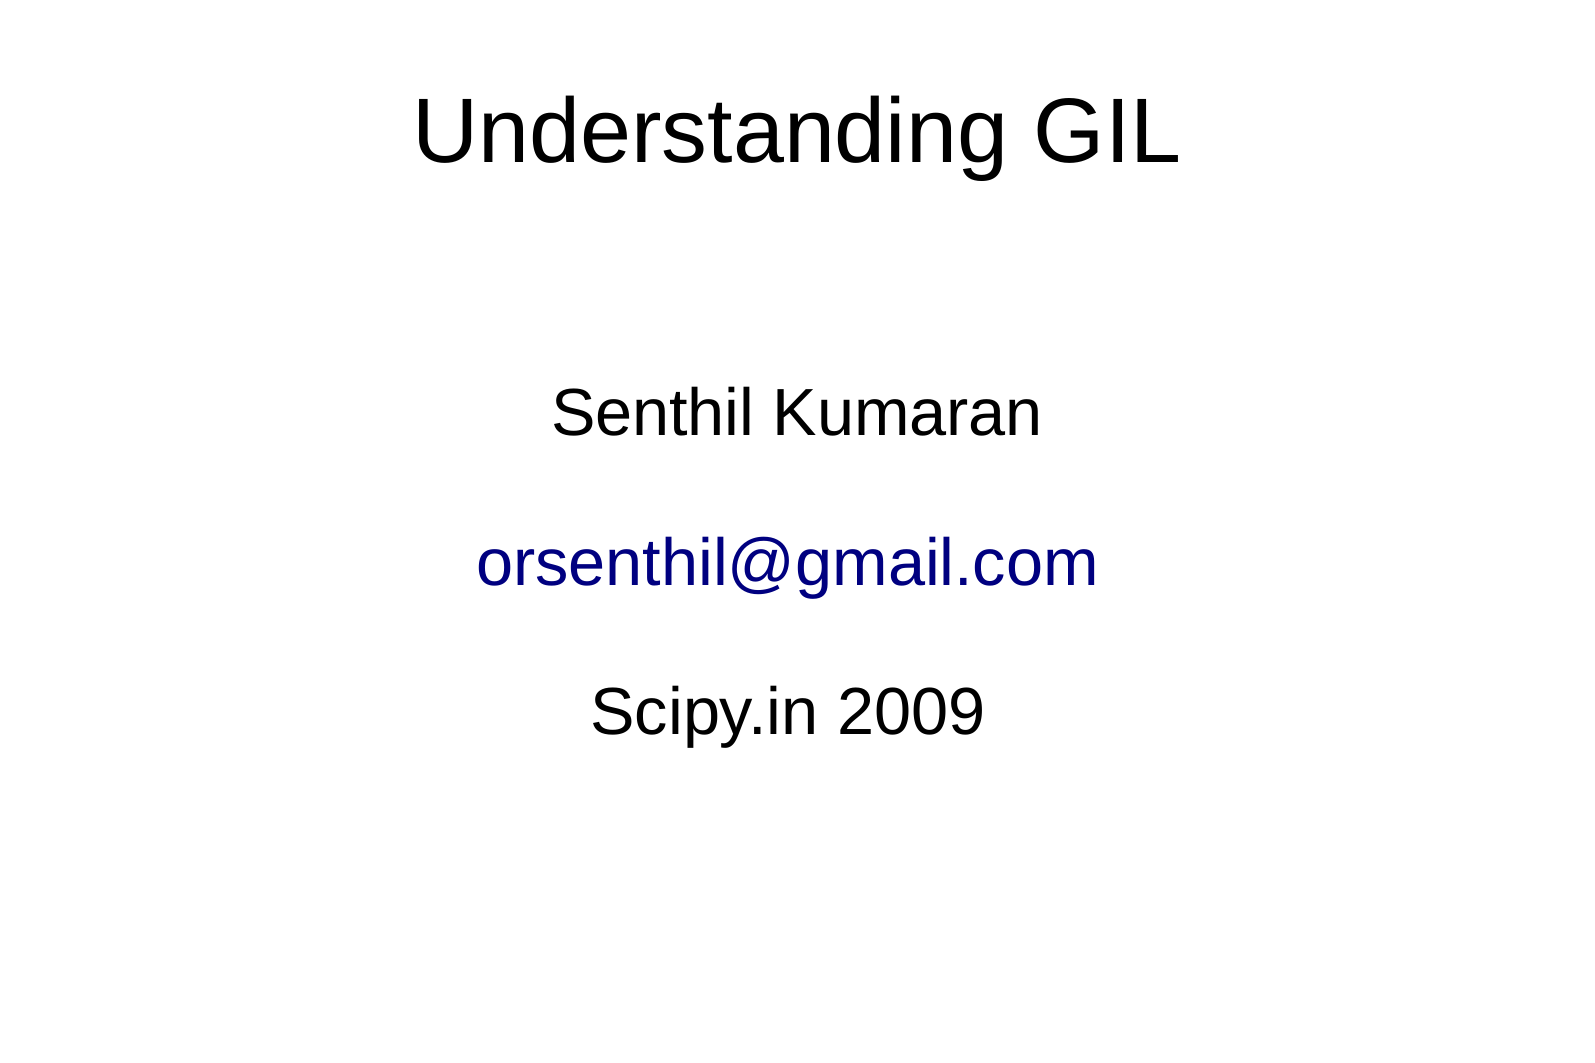

# Understanding GIL
Senthil Kumaran
orsenthil@gmail.com
Scipy.in 2009